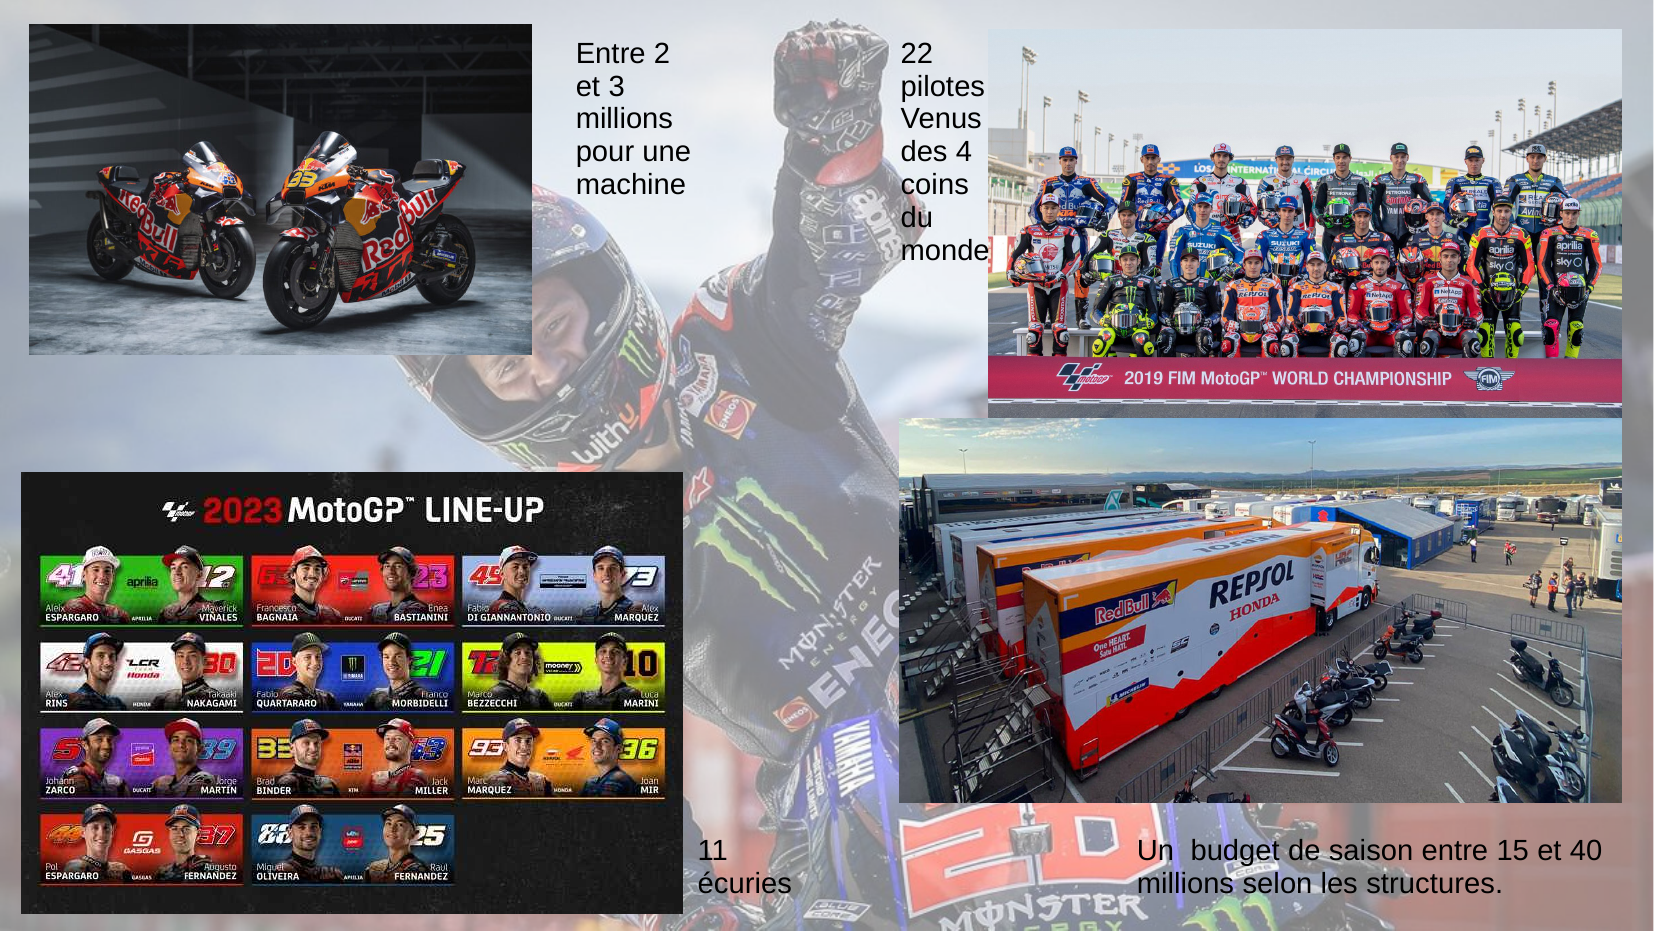

Entre 2 et 3 millions pour une machine
22 pilotes
Venus des 4 coins du monde
11 écuries
Un budget de saison entre 15 et 40 millions selon les structures.